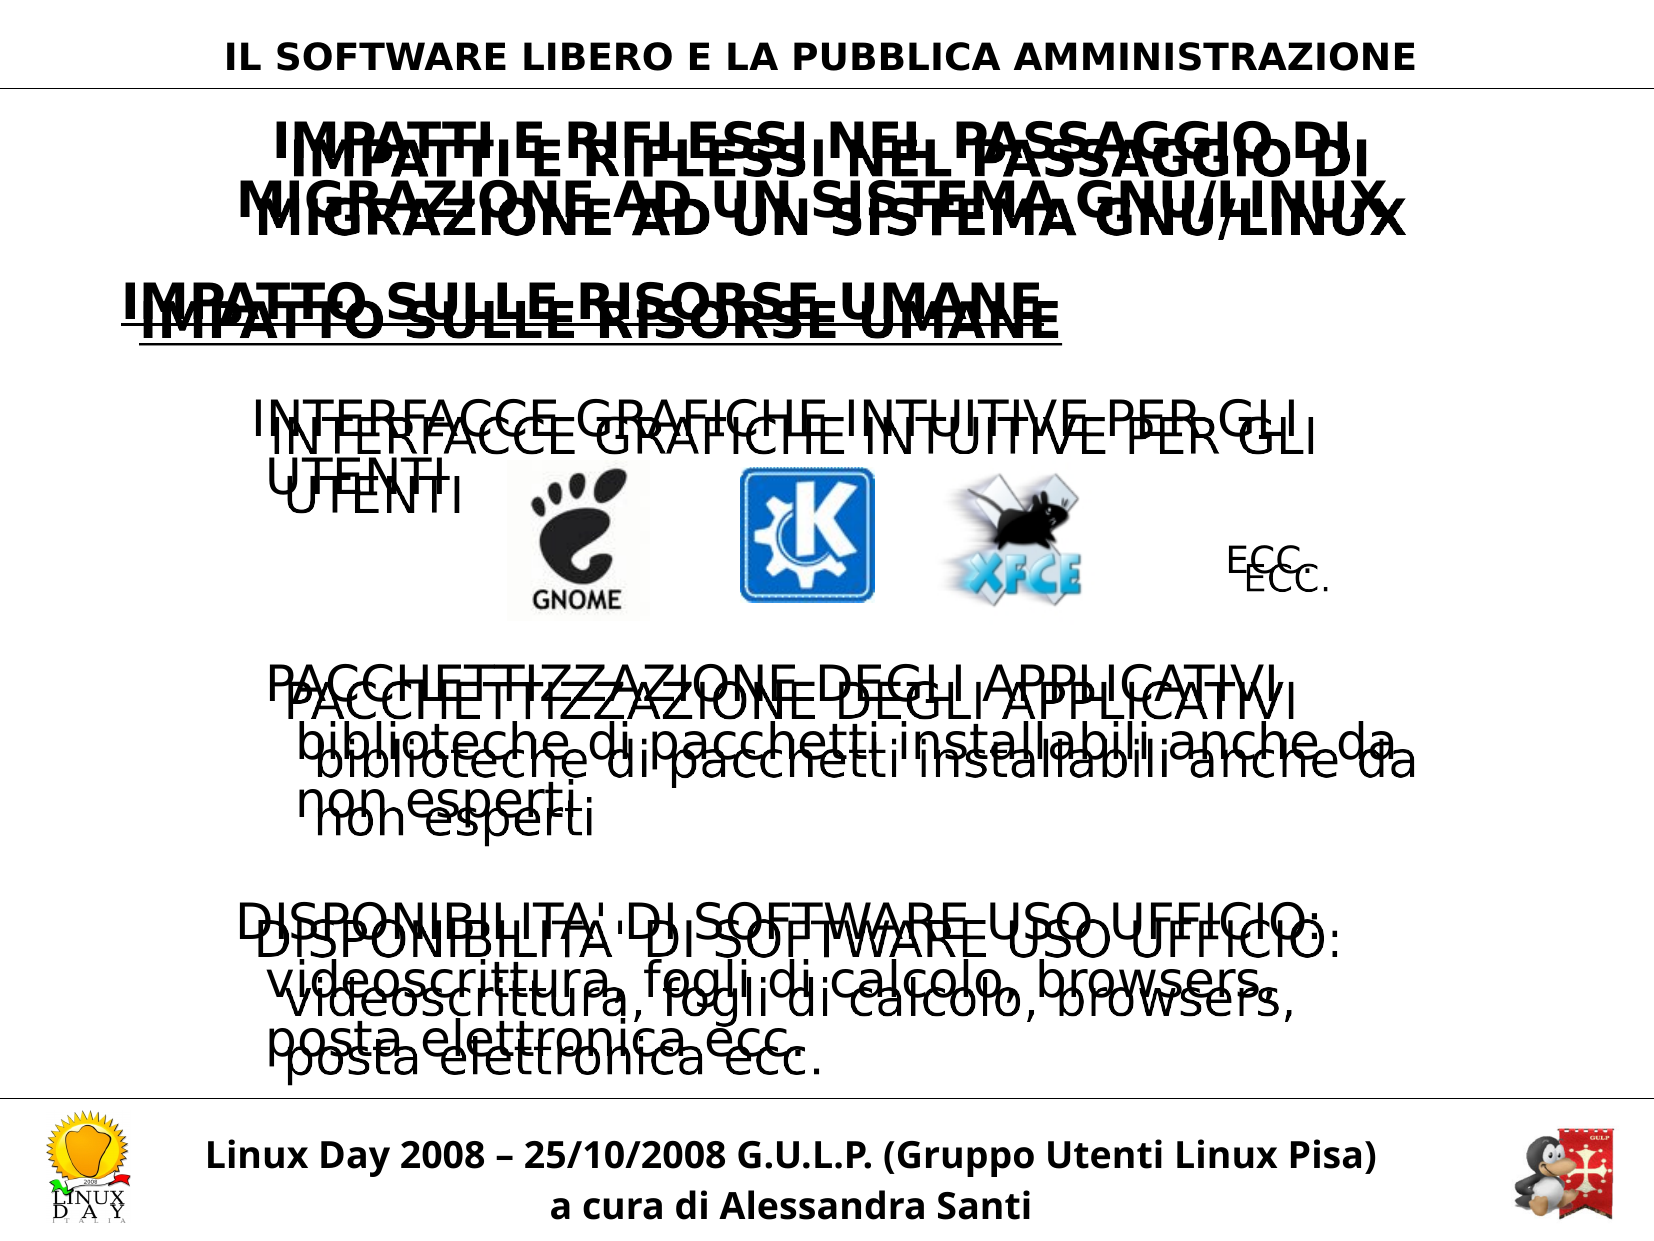

IL SOFTWARE LIBERO E LA PUBBLICA AMMINISTRAZIONE
IMPATTI E RIFLESSI NEL PASSAGGIO DI MIGRAZIONE AD UN SISTEMA GNU/LINUX
IMPATTO SULLE RISORSE UMANE
 INTERFACCE GRAFICHE INTUITIVE PER GLI 		UTENTI
ECC.
 PACCHETTIZZAZIONE DEGLI APPLICATIVI
	biblioteche di pacchetti installabili anche da 	non esperti
 DISPONIBILITA' DI SOFTWARE USO UFFICIO:
	videoscrittura, fogli di calcolo, browsers, 			posta elettronica ecc.
# Linux Day 2008 – 25/10/2008 G.U.L.P. (Gruppo Utenti Linux Pisa) a cura di Alessandra Santi